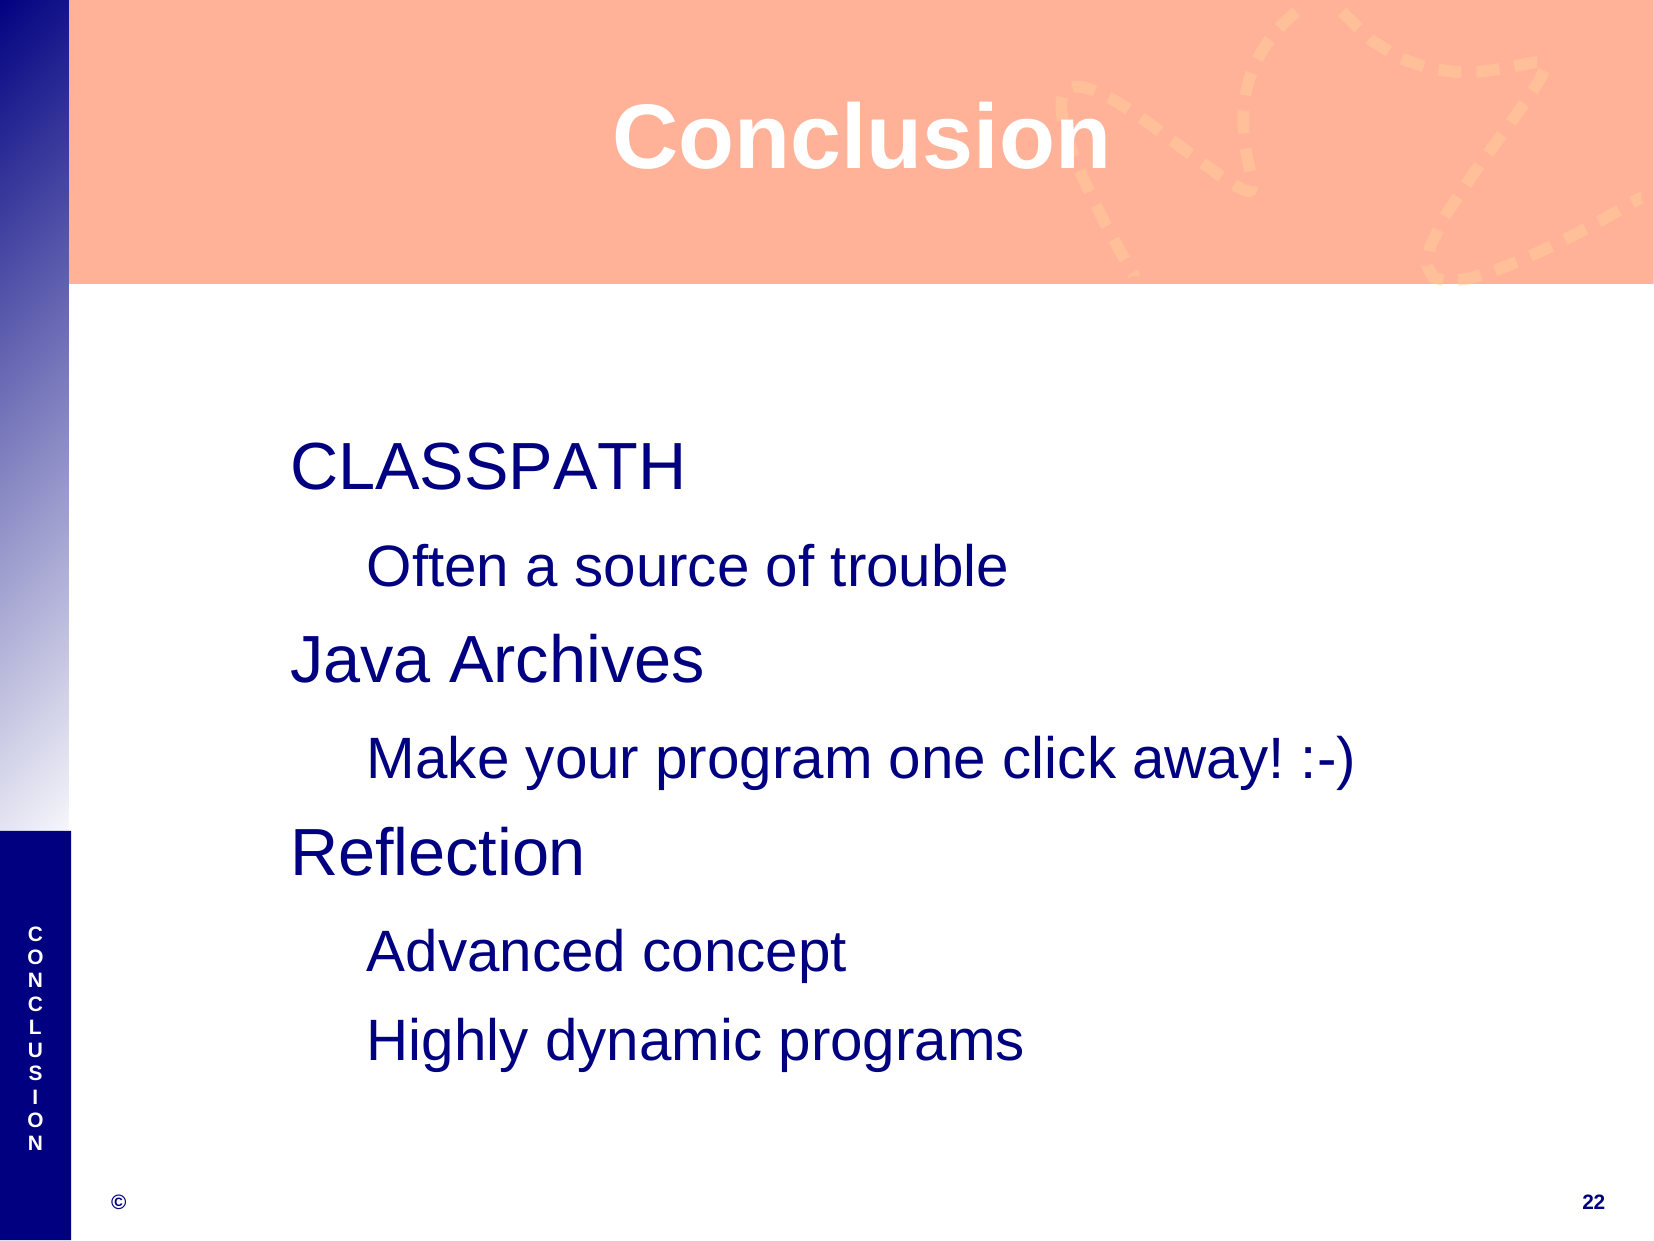

Conclusion
# CLASSPATH
Often a source of trouble
Java Archives
Make your program one click away! :-)
Reflection
Advanced concept
Highly dynamic programs
C
O
N
C
L
U
S
I
O
N